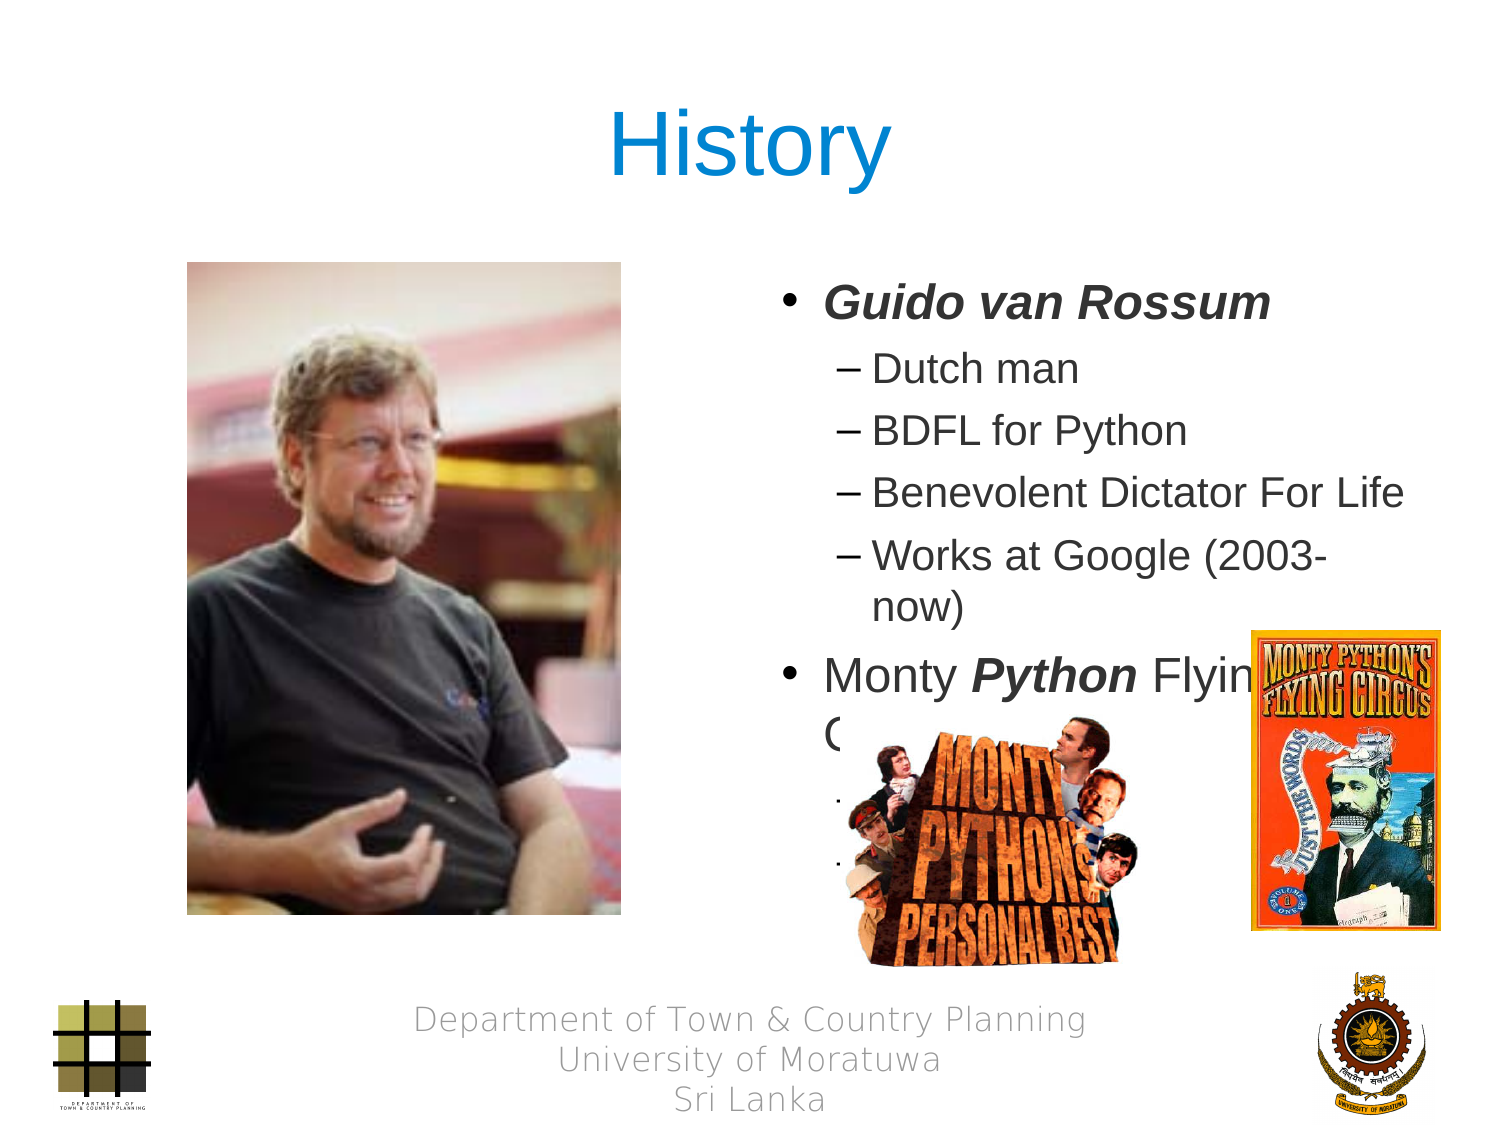

# History
Guido van Rossum
Dutch man
BDFL for Python
Benevolent Dictator For Life
Works at Google (2003-now)
Monty Python Flying Circus
TV series
Movies